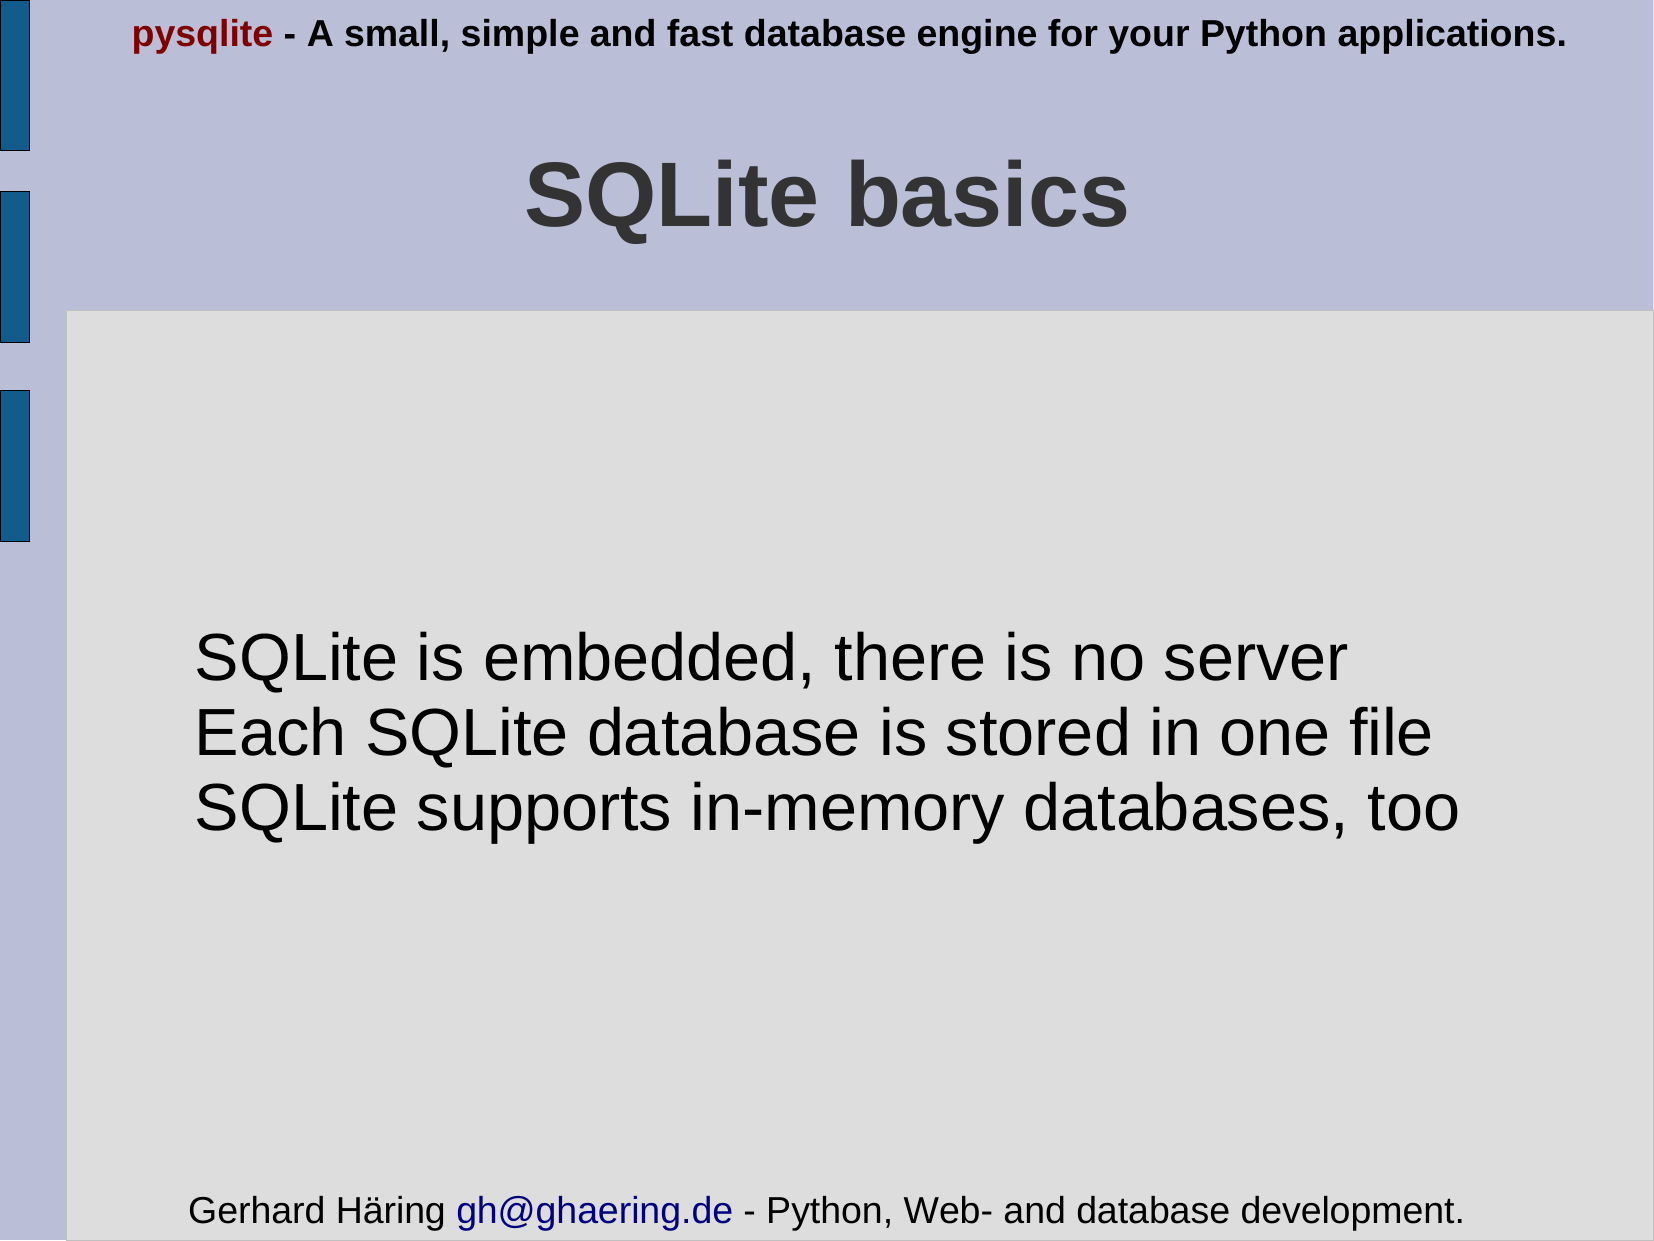

# SQLite basics
SQLite is embedded, there is no server
Each SQLite database is stored in one file
SQLite supports in-memory databases, too